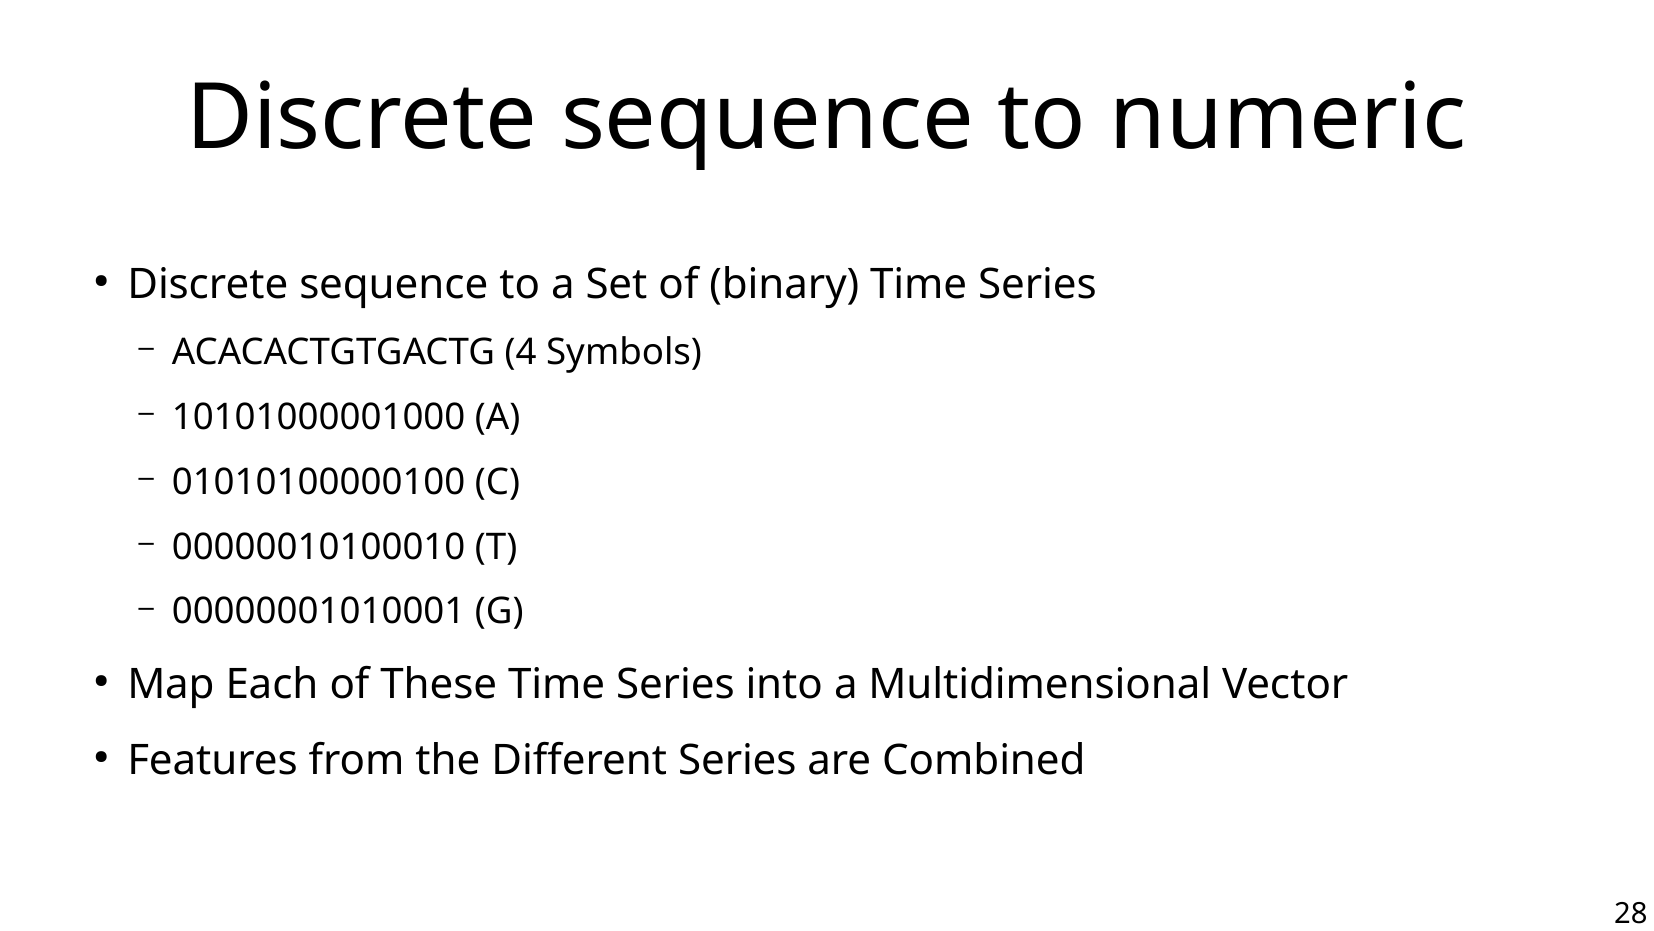

# Discrete sequence to numeric
Discrete sequence to a Set of (binary) Time Series
ACACACTGTGACTG (4 Symbols)
10101000001000 (A)
01010100000100 (C)
00000010100010 (T)
00000001010001 (G)
Map Each of These Time Series into a Multidimensional Vector
Features from the Different Series are Combined
28